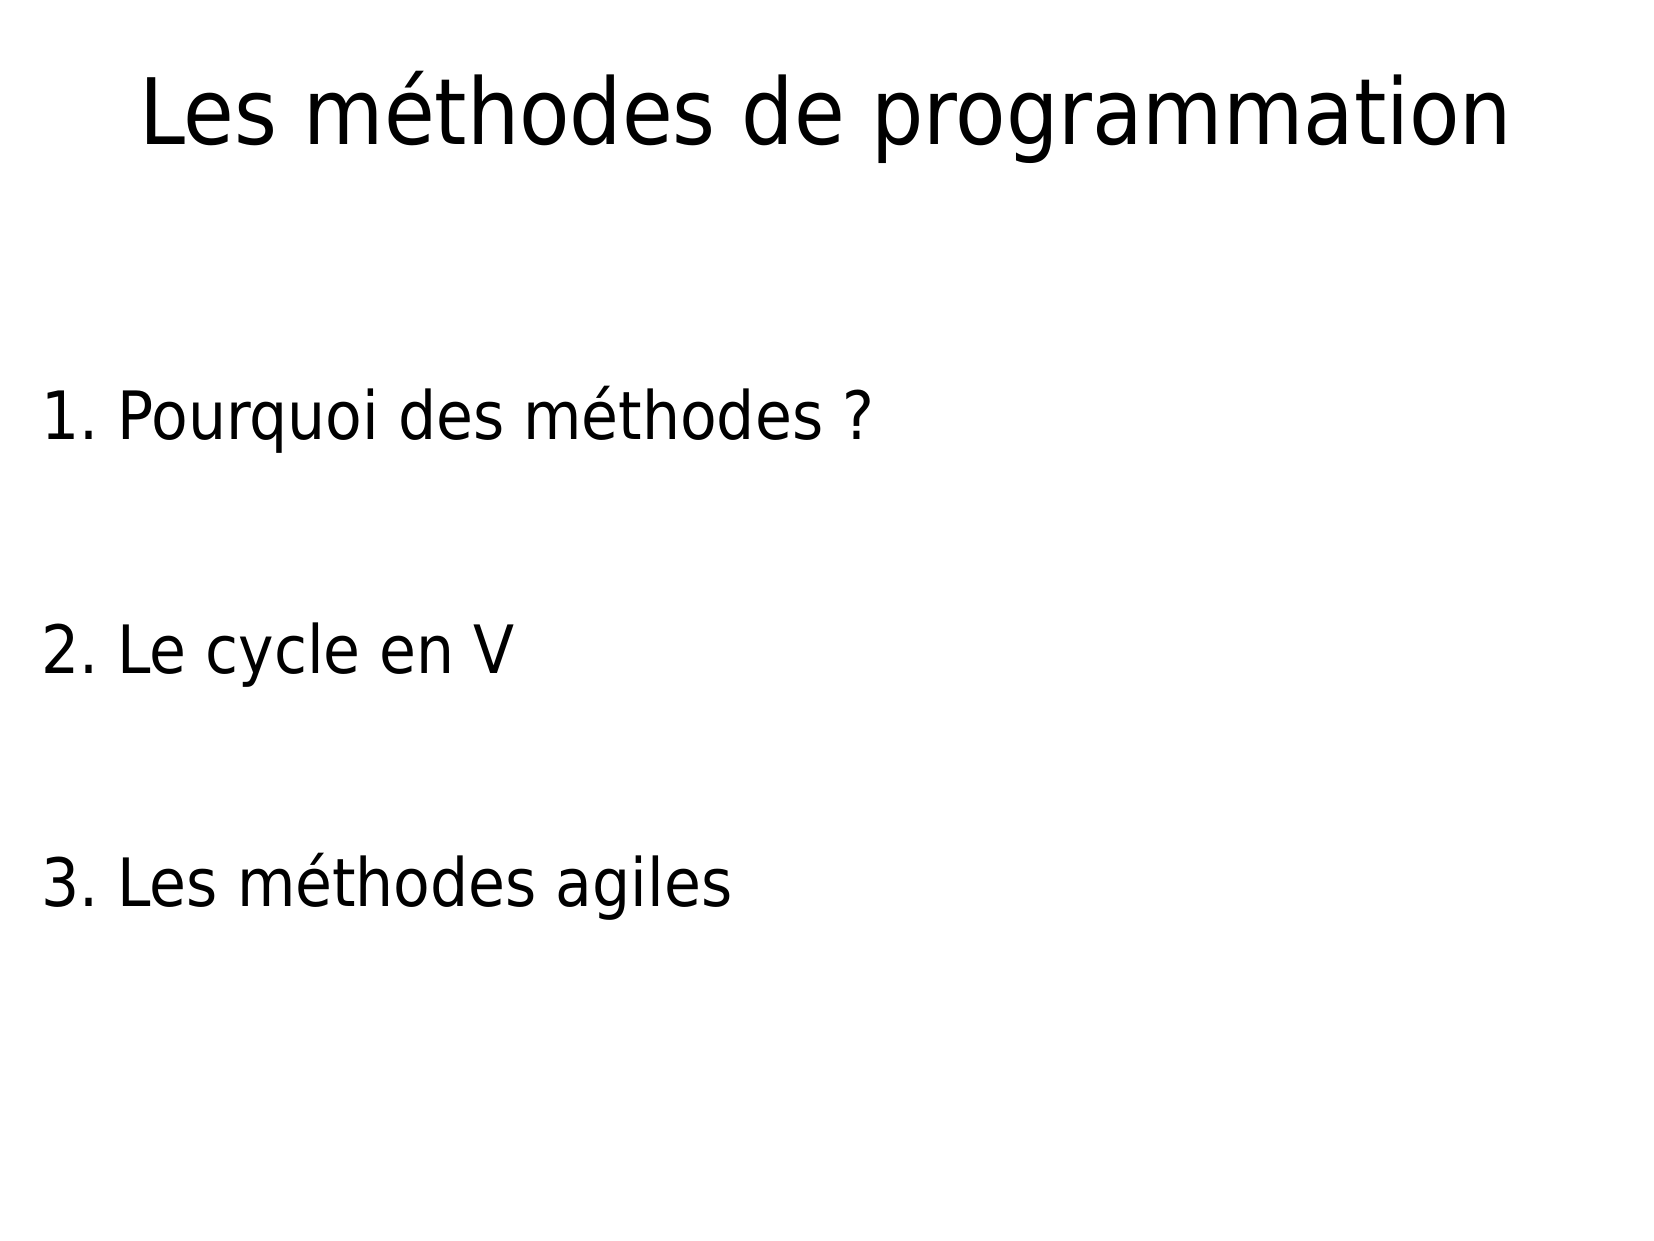

# Les méthodes de programmation
1. Pourquoi des méthodes ?
2. Le cycle en V
3. Les méthodes agiles